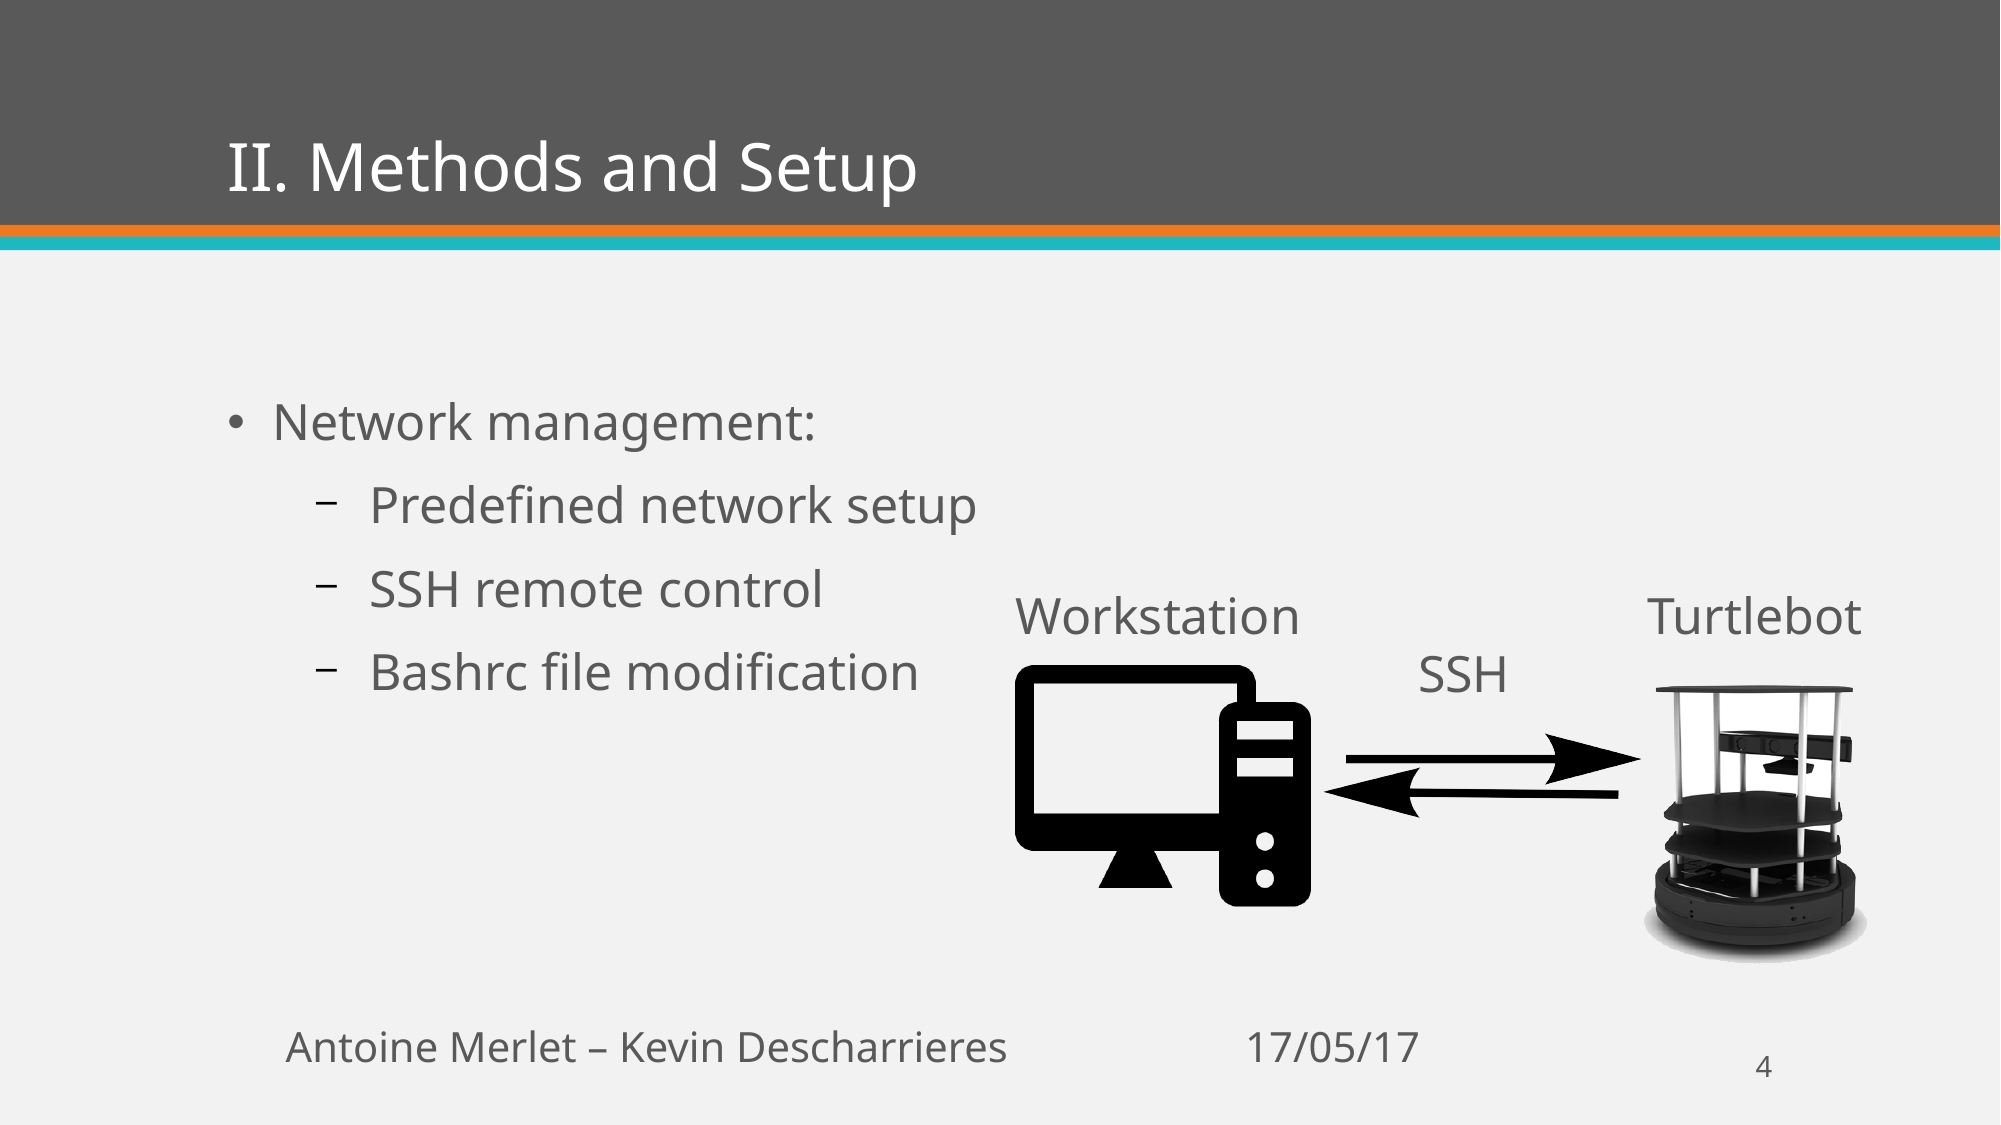

# II. Methods and Setup
Network management:
Predefined network setup
SSH remote control
Bashrc file modification
Workstation
Turtlebot
SSH
Antoine Merlet – Kevin Descharrieres	 			17/05/17